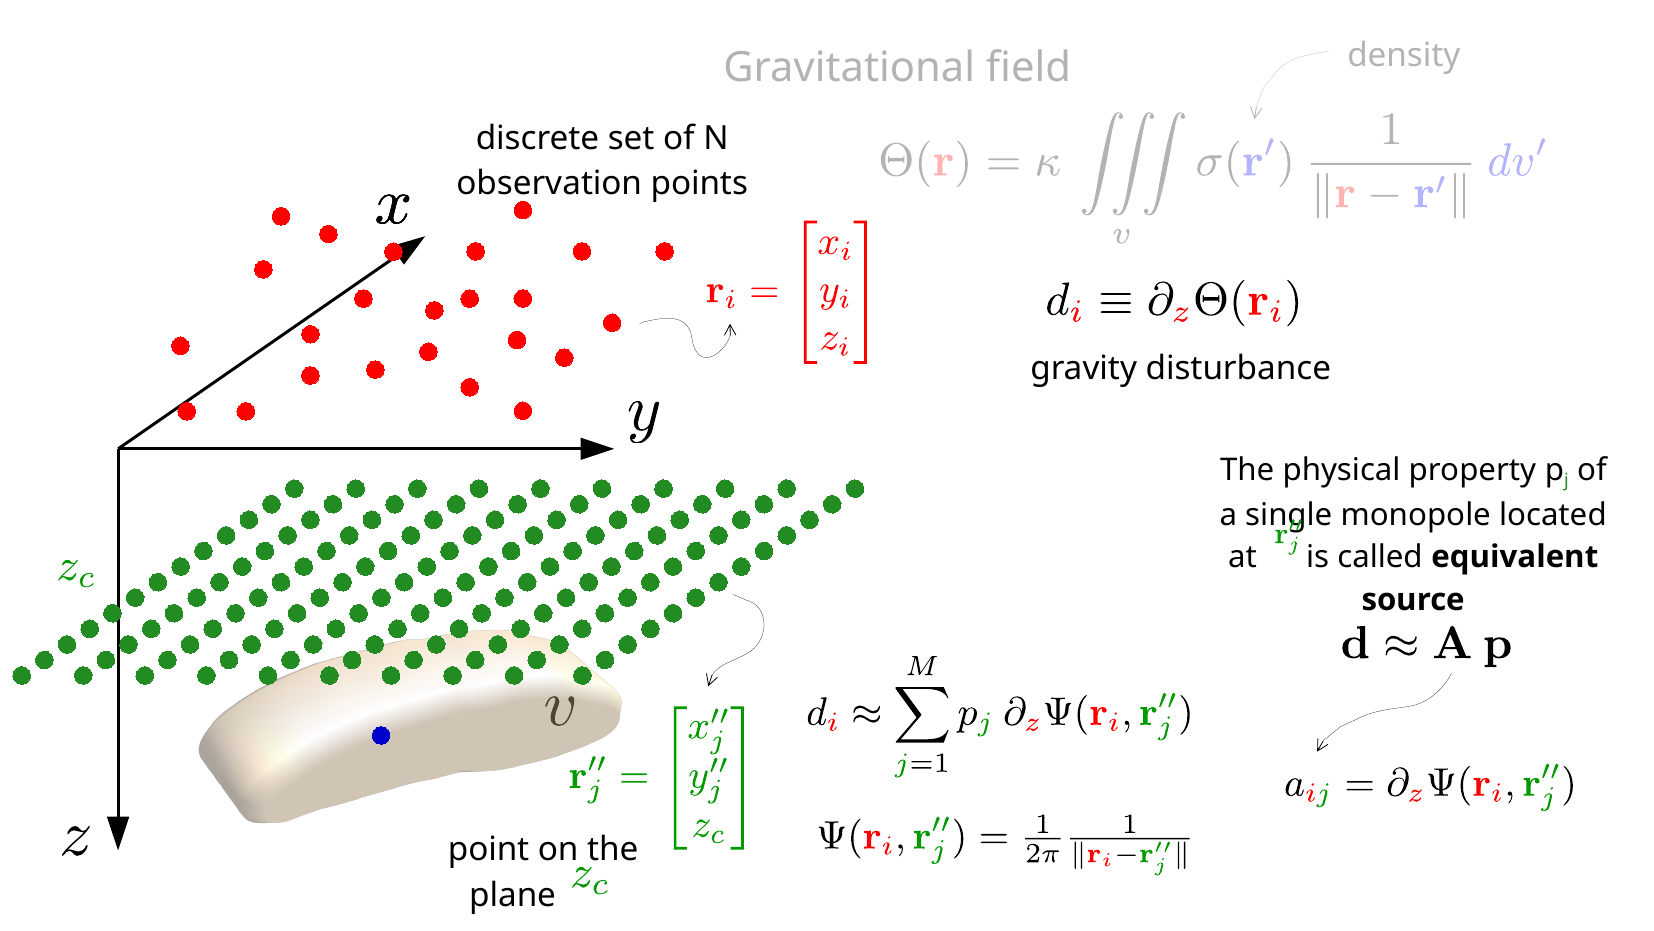

density
Gravitational field
discrete set of N observation points
gravity disturbance
The physical property pj of a single monopole located at is called equivalent source
point on the
 plane